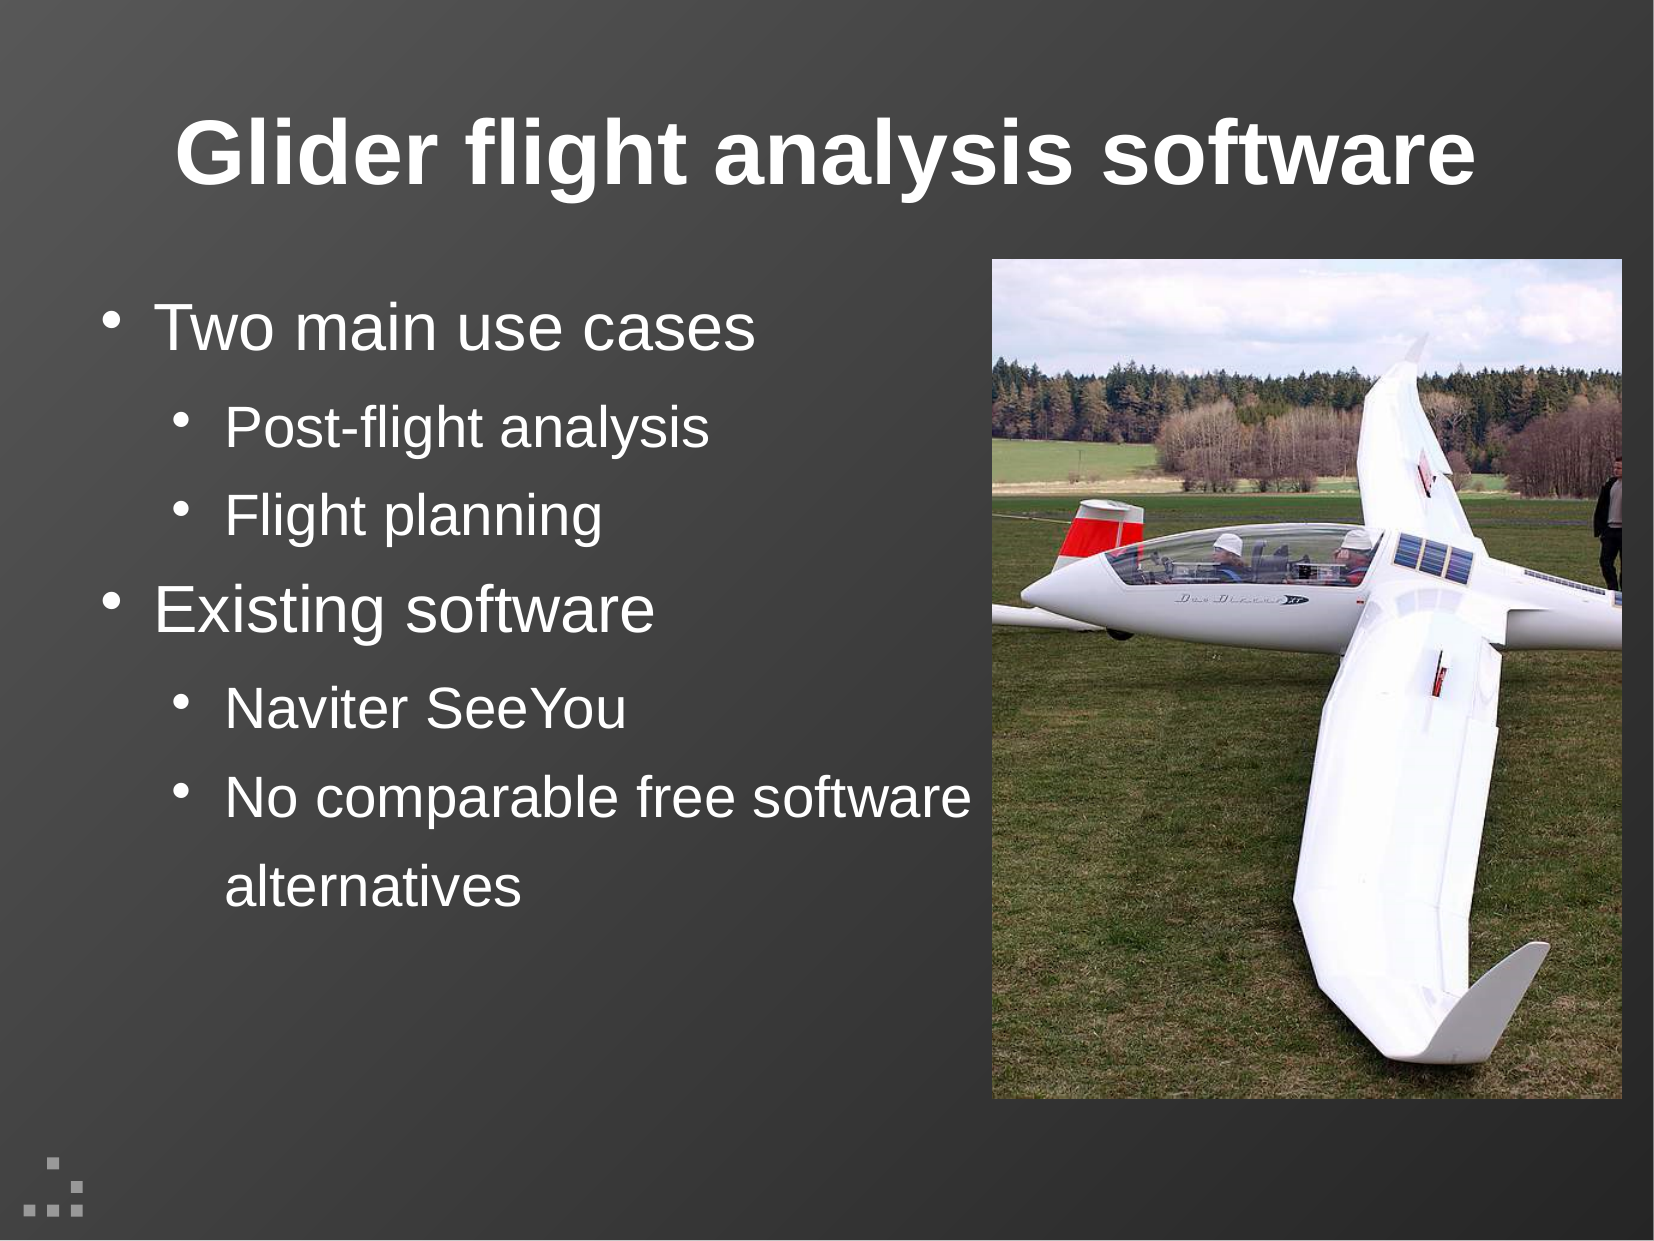

# Glider flight analysis software
Two main use cases
Post-flight analysis
Flight planning
Existing software
Naviter SeeYou
No comparable free software
alternatives